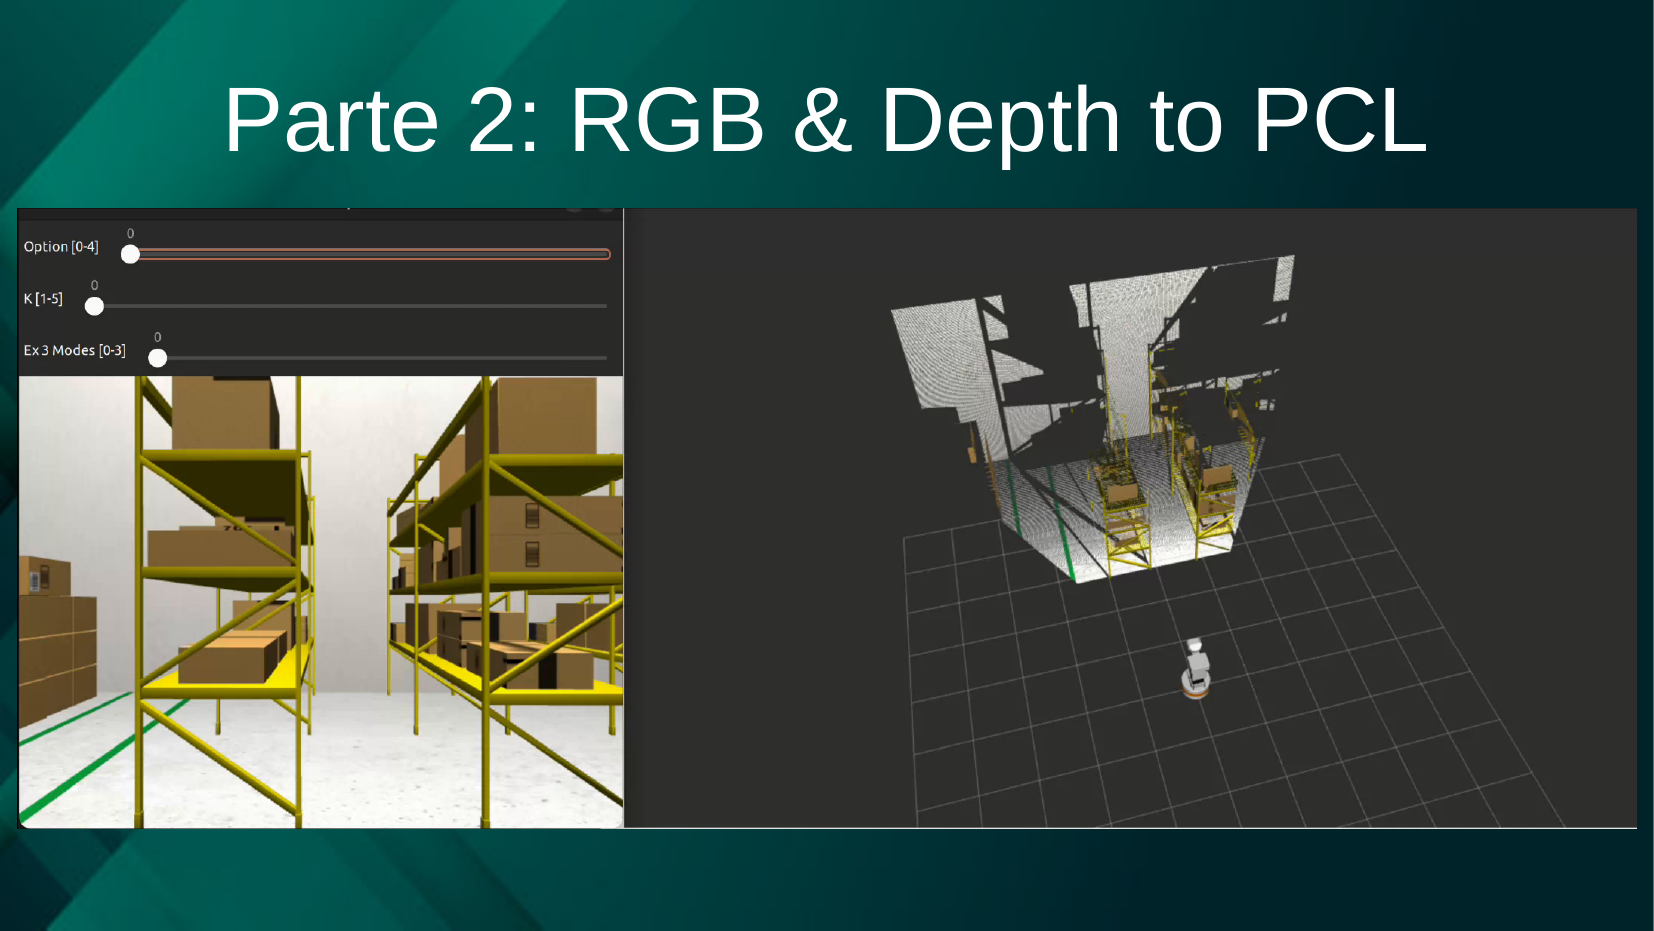

# Parte 2: RGB & Depth to PCL